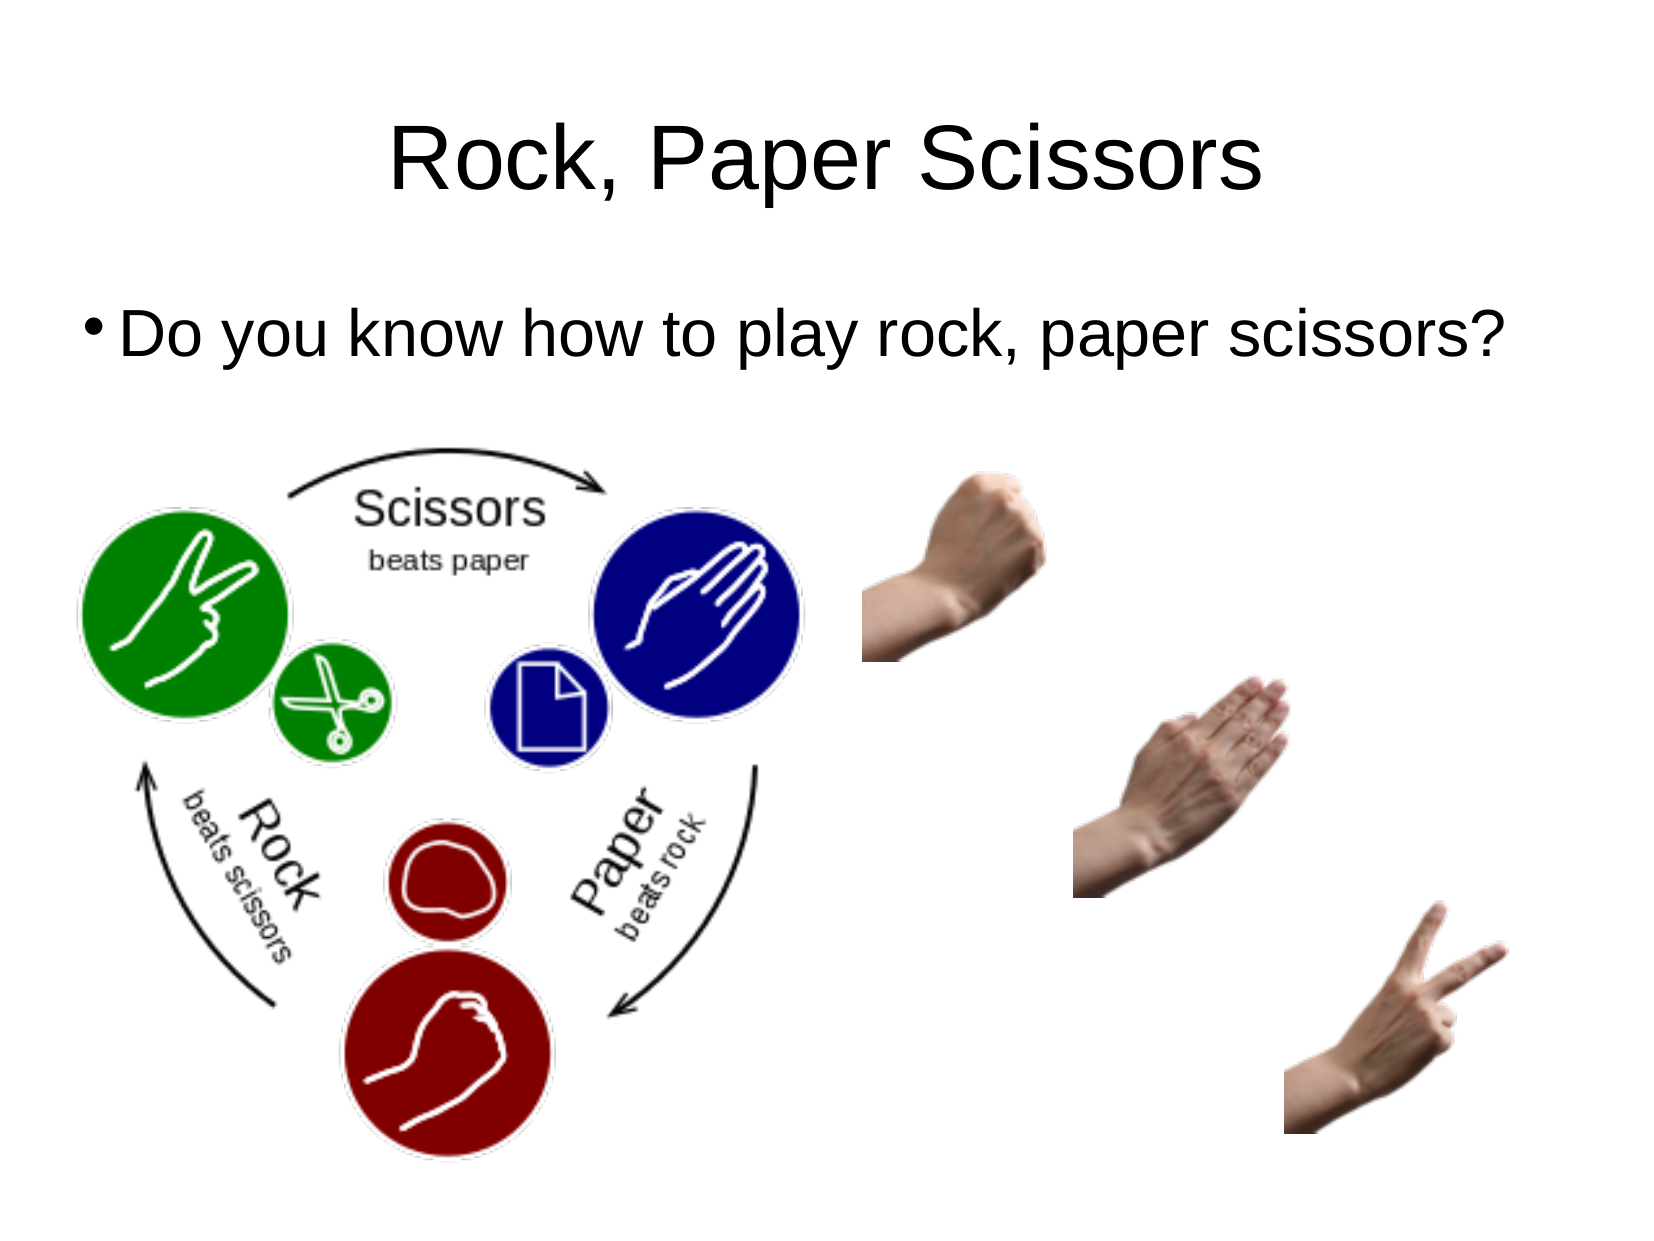

Rock, Paper Scissors
Do you know how to play rock, paper scissors?